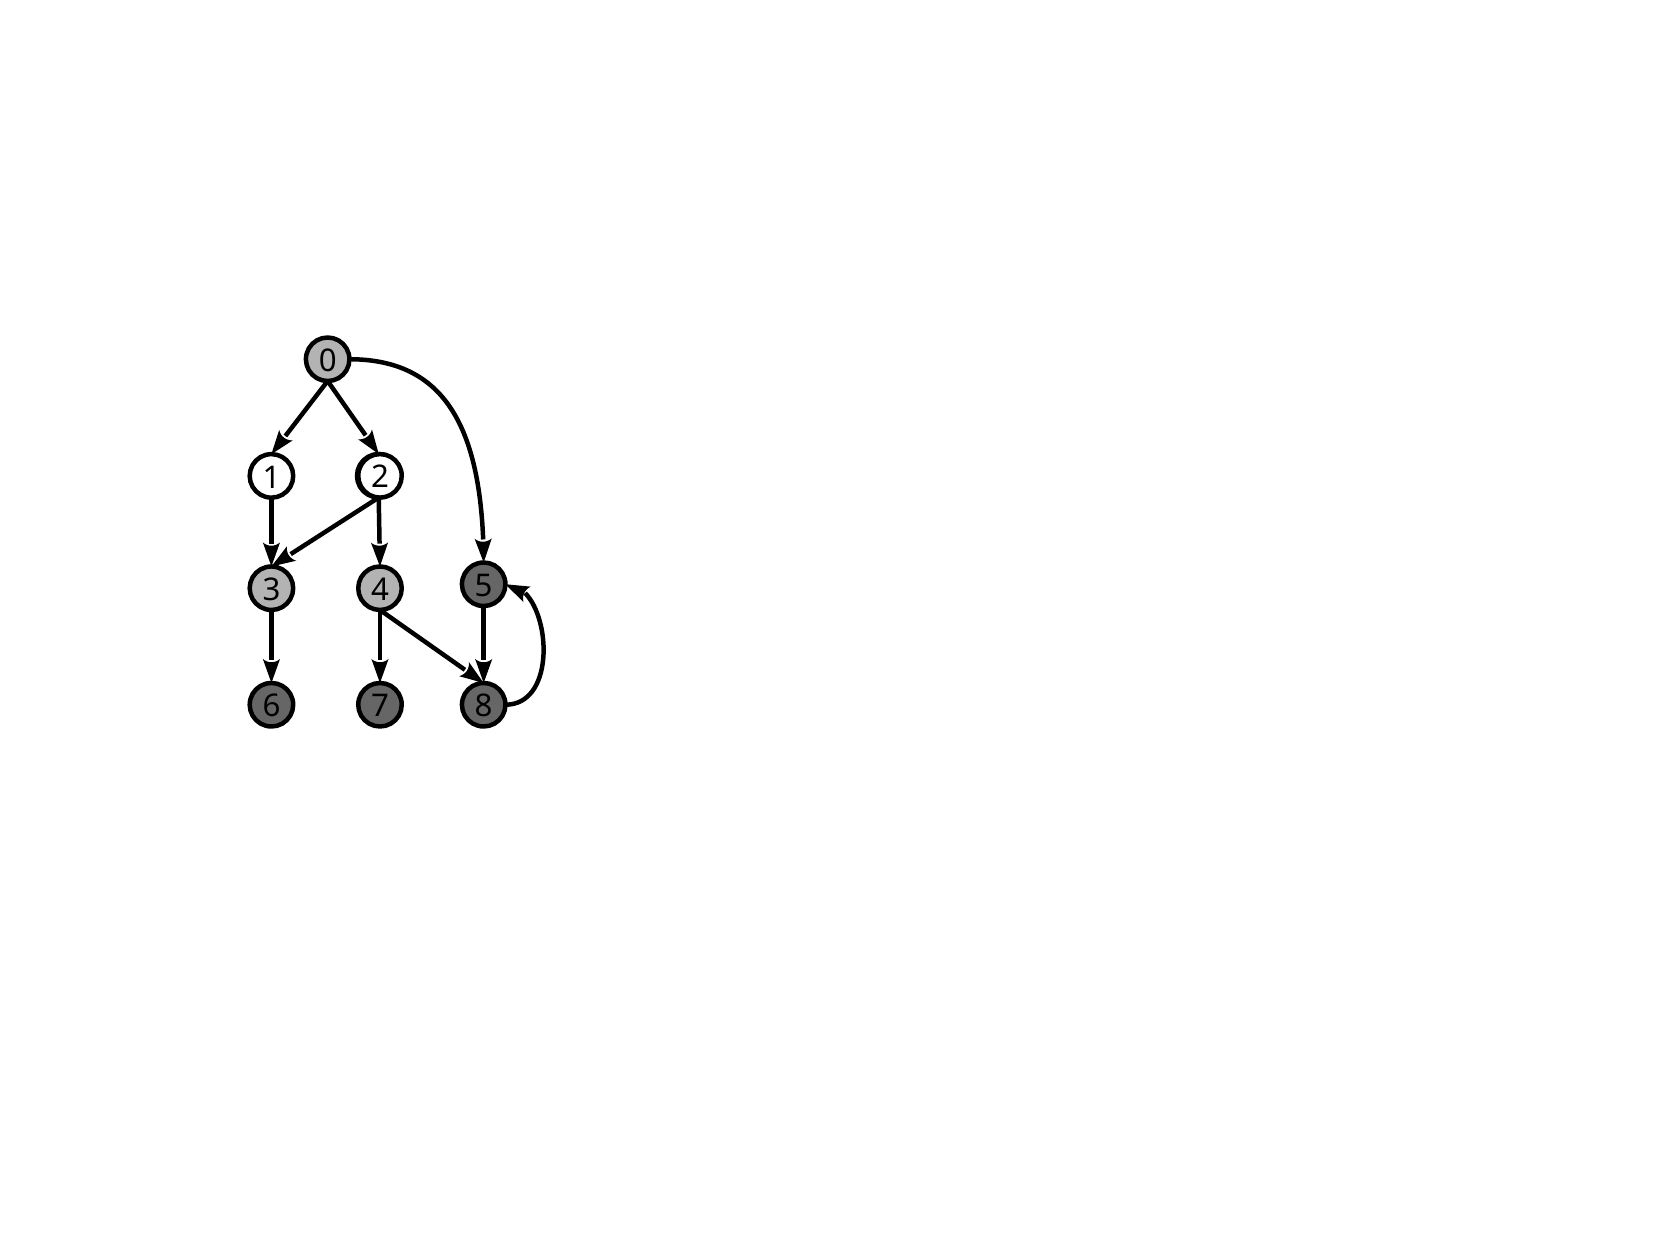

0
2
1
5
3
4
6
7
8